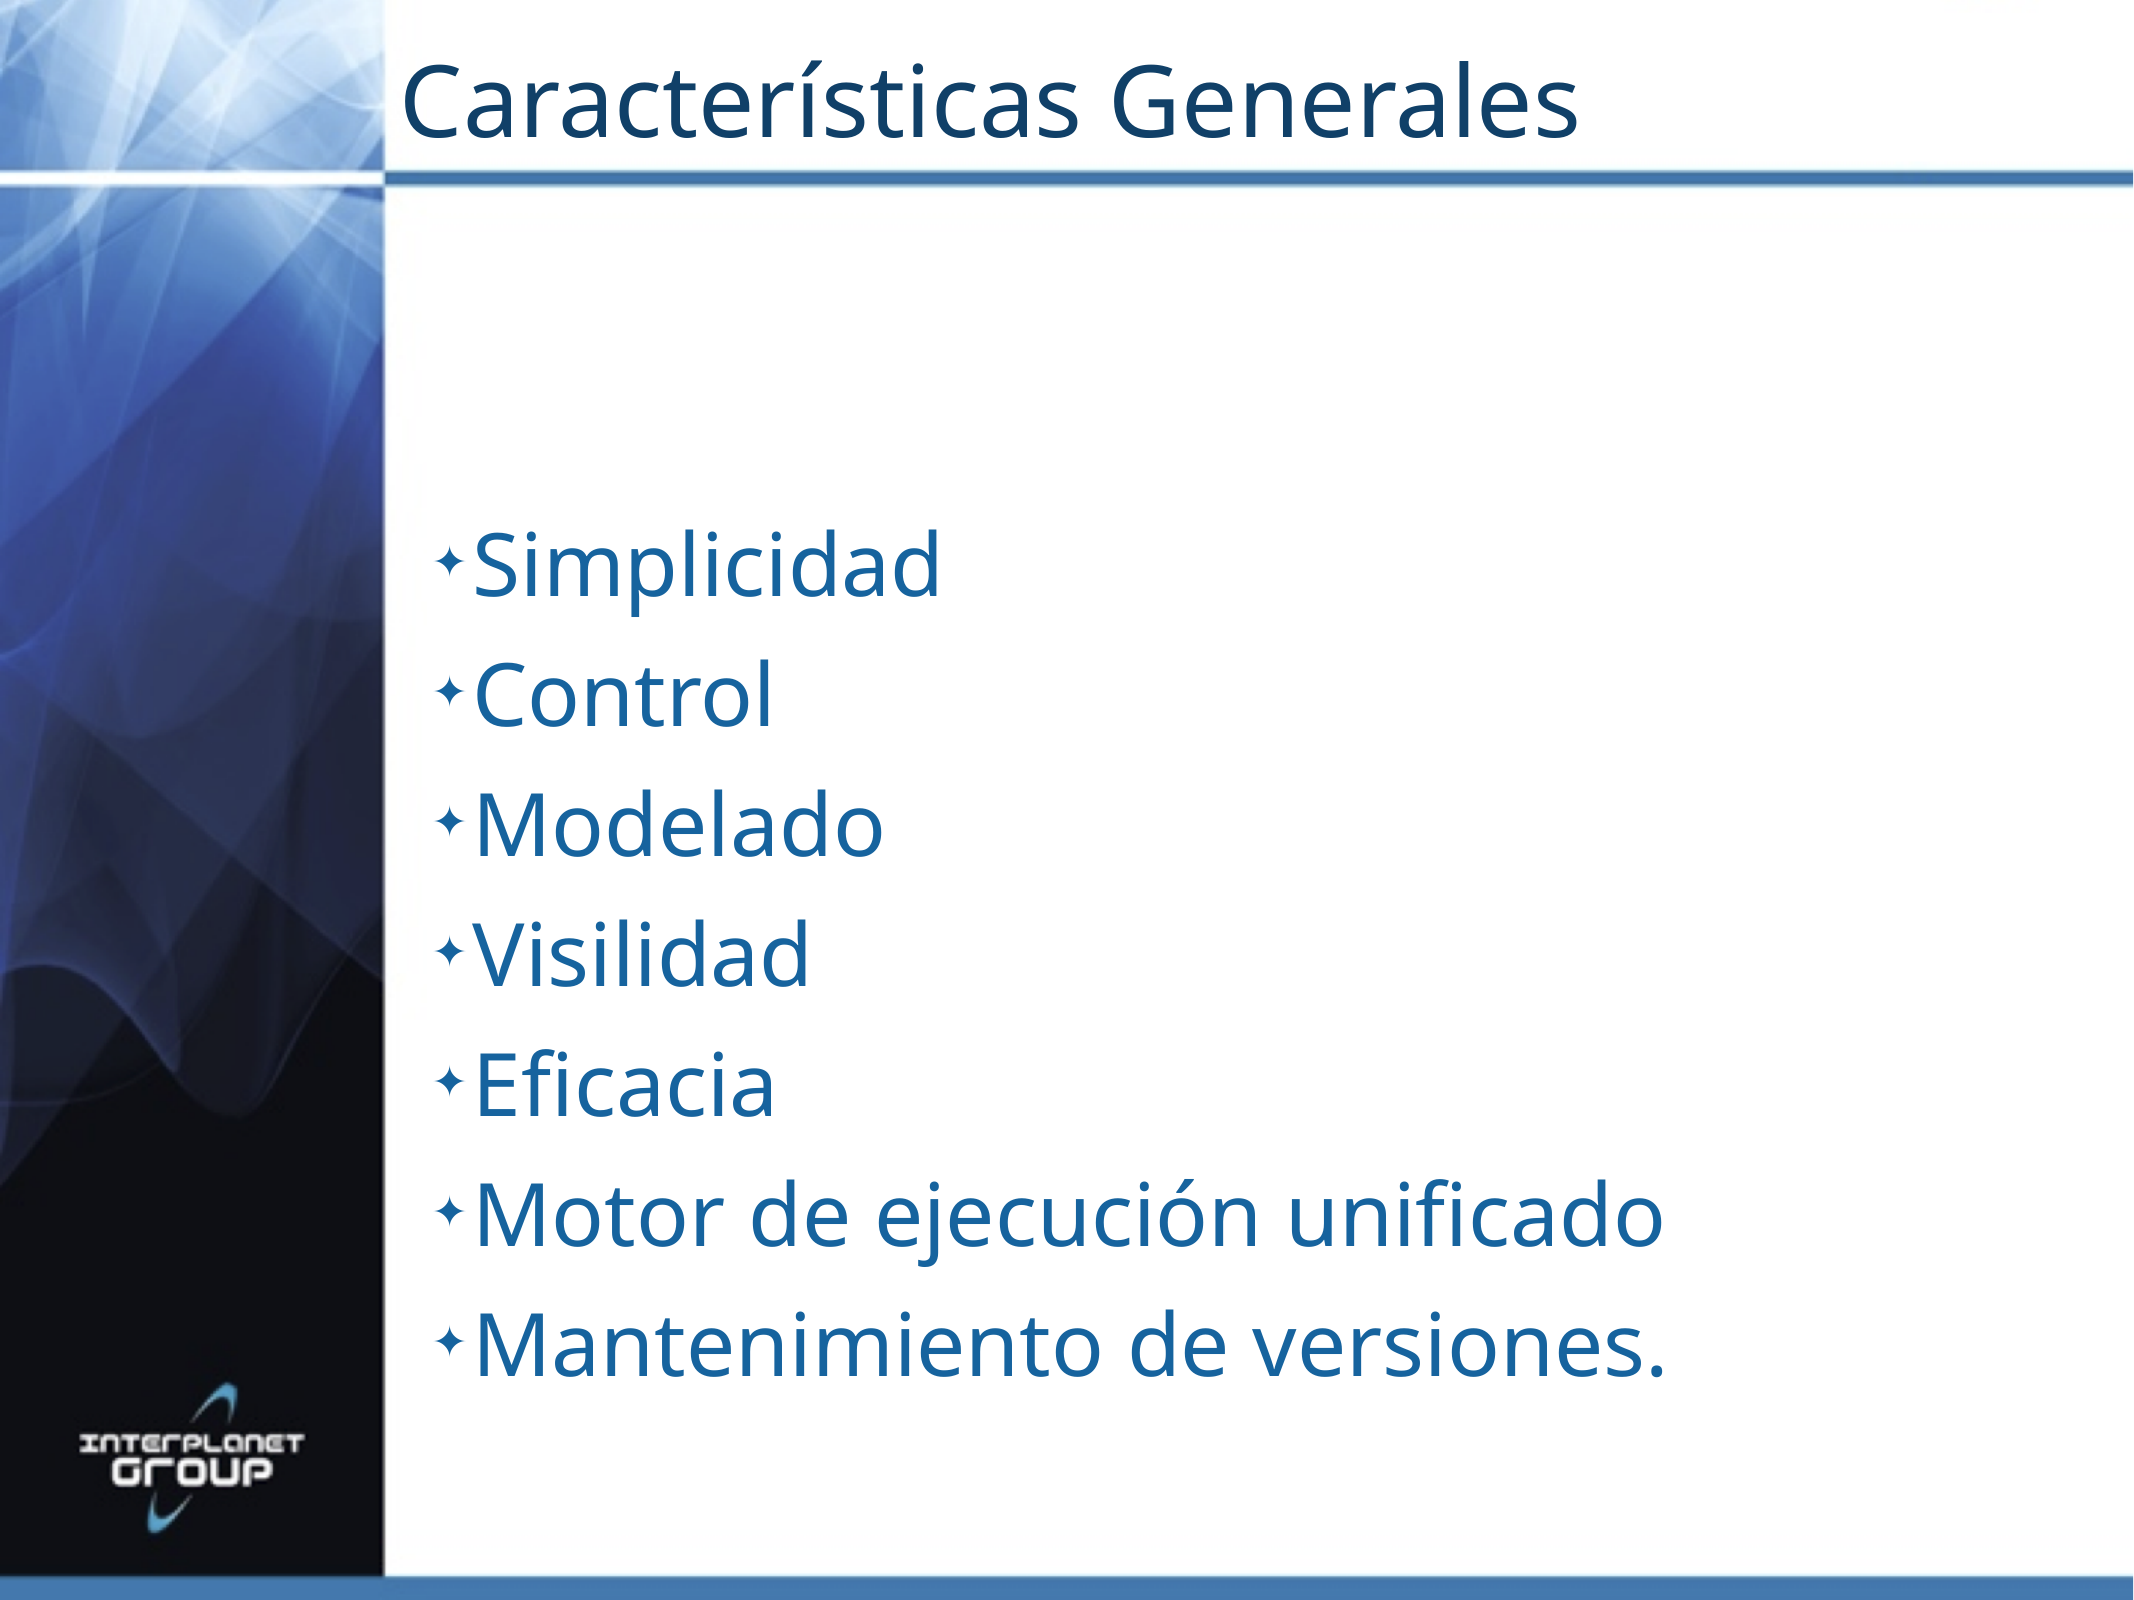

# Características Generales
Simplicidad
Control
Modelado
Visilidad
Eficacia
Motor de ejecución unificado
Mantenimiento de versiones.